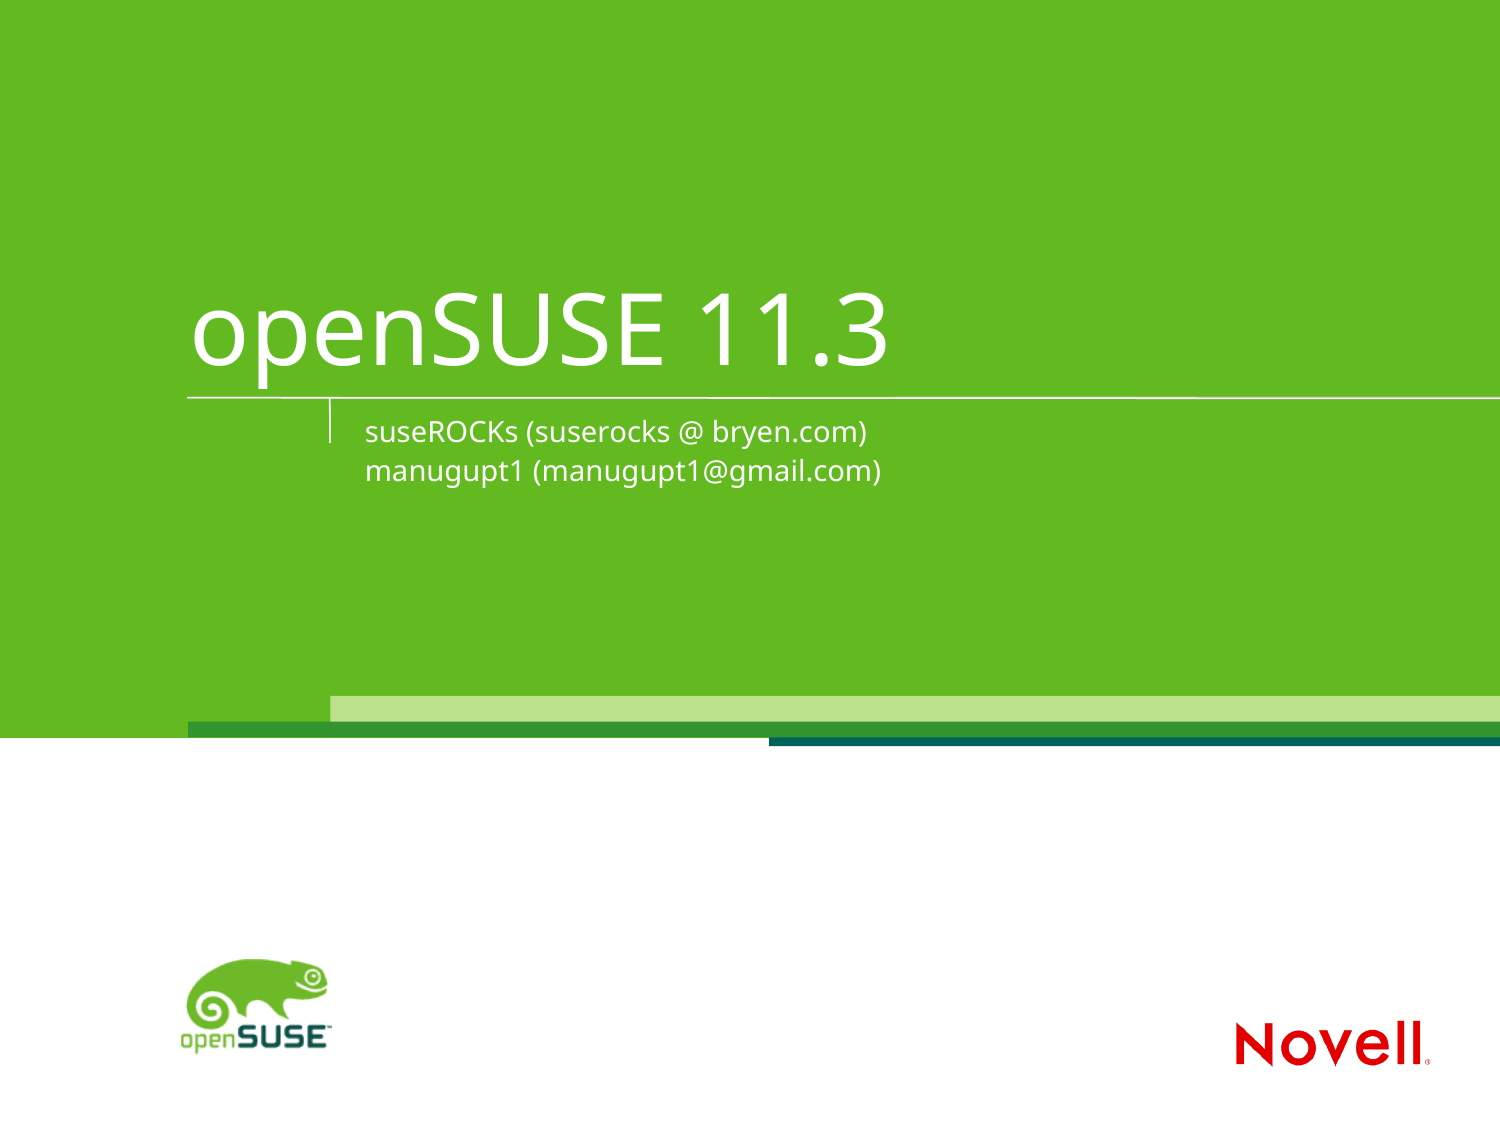

# openSUSE 11.3
suseROCKs (suserocks @ bryen.com)
manugupt1 (manugupt1@gmail.com)